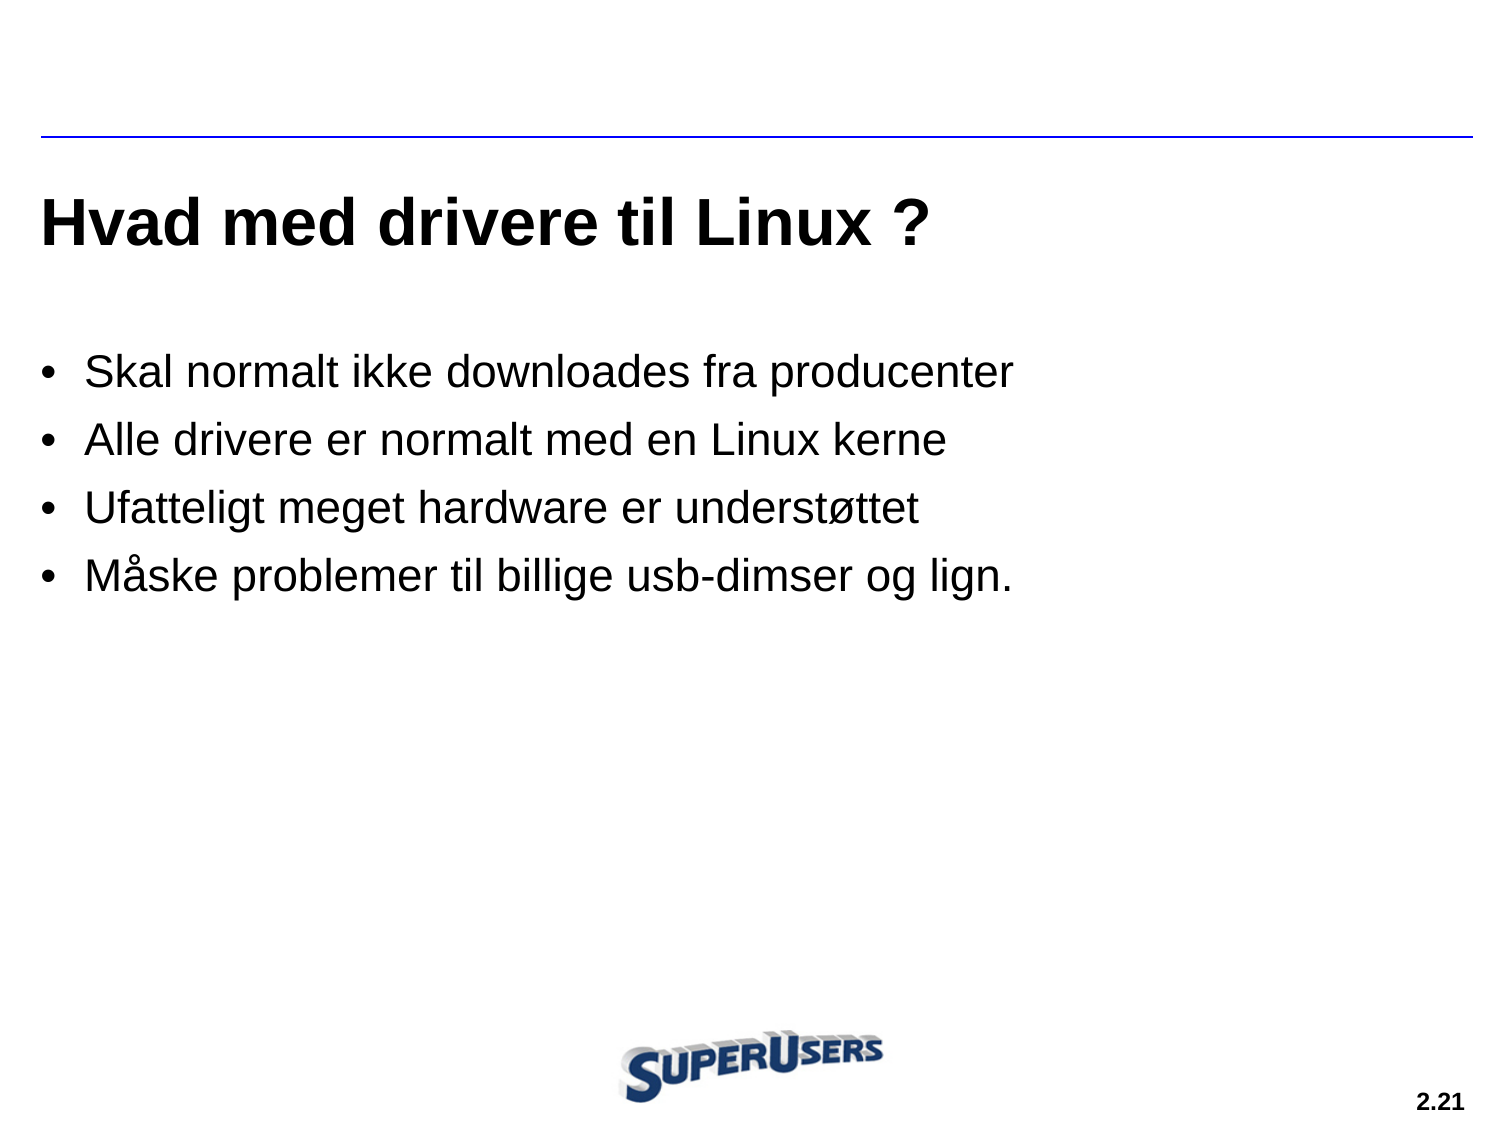

# Hvad med drivere til Linux ?
Skal normalt ikke downloades fra producenter
Alle drivere er normalt med en Linux kerne
Ufatteligt meget hardware er understøttet
Måske problemer til billige usb-dimser og lign.